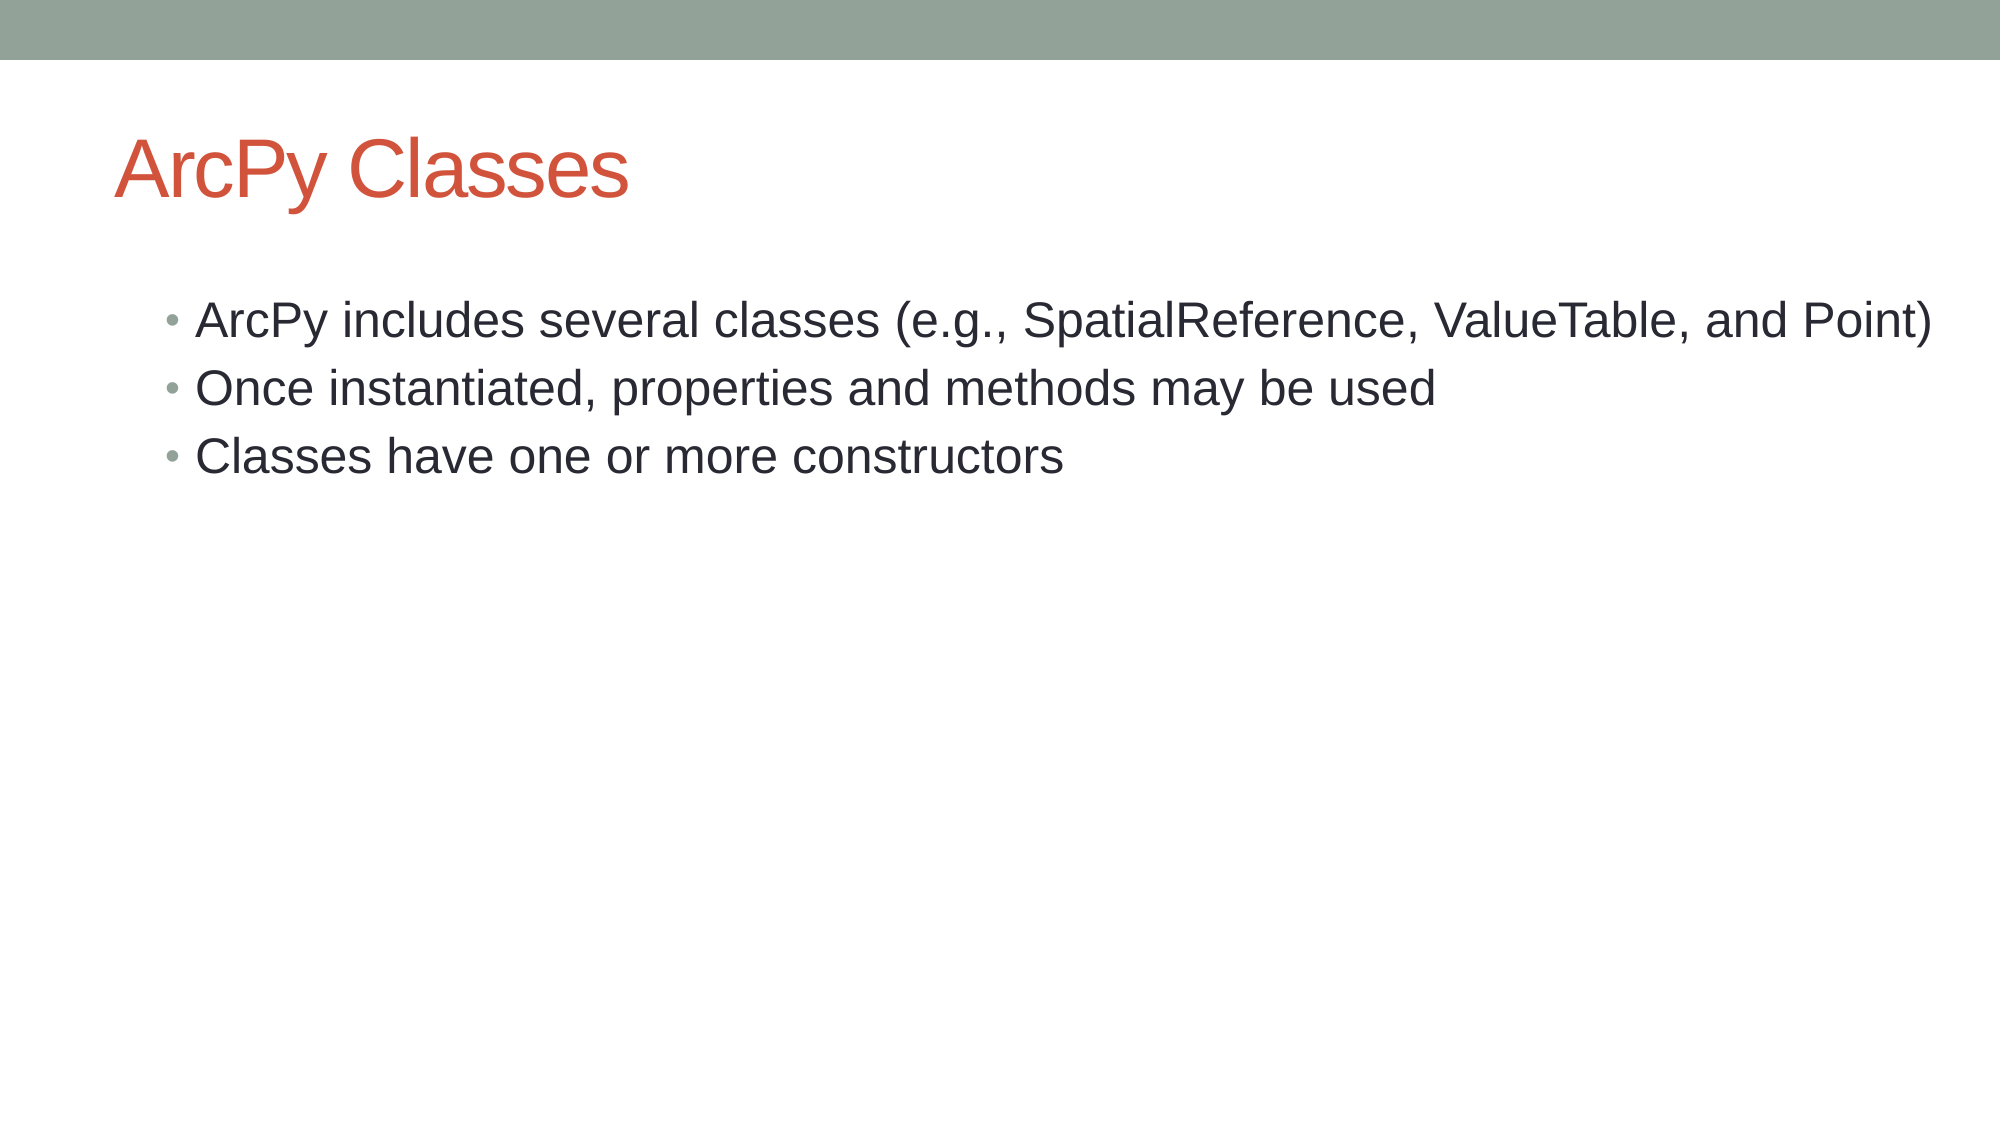

# ArcPy Classes
ArcPy includes several classes (e.g., SpatialReference, ValueTable, and Point)
Once instantiated, properties and methods may be used
Classes have one or more constructors